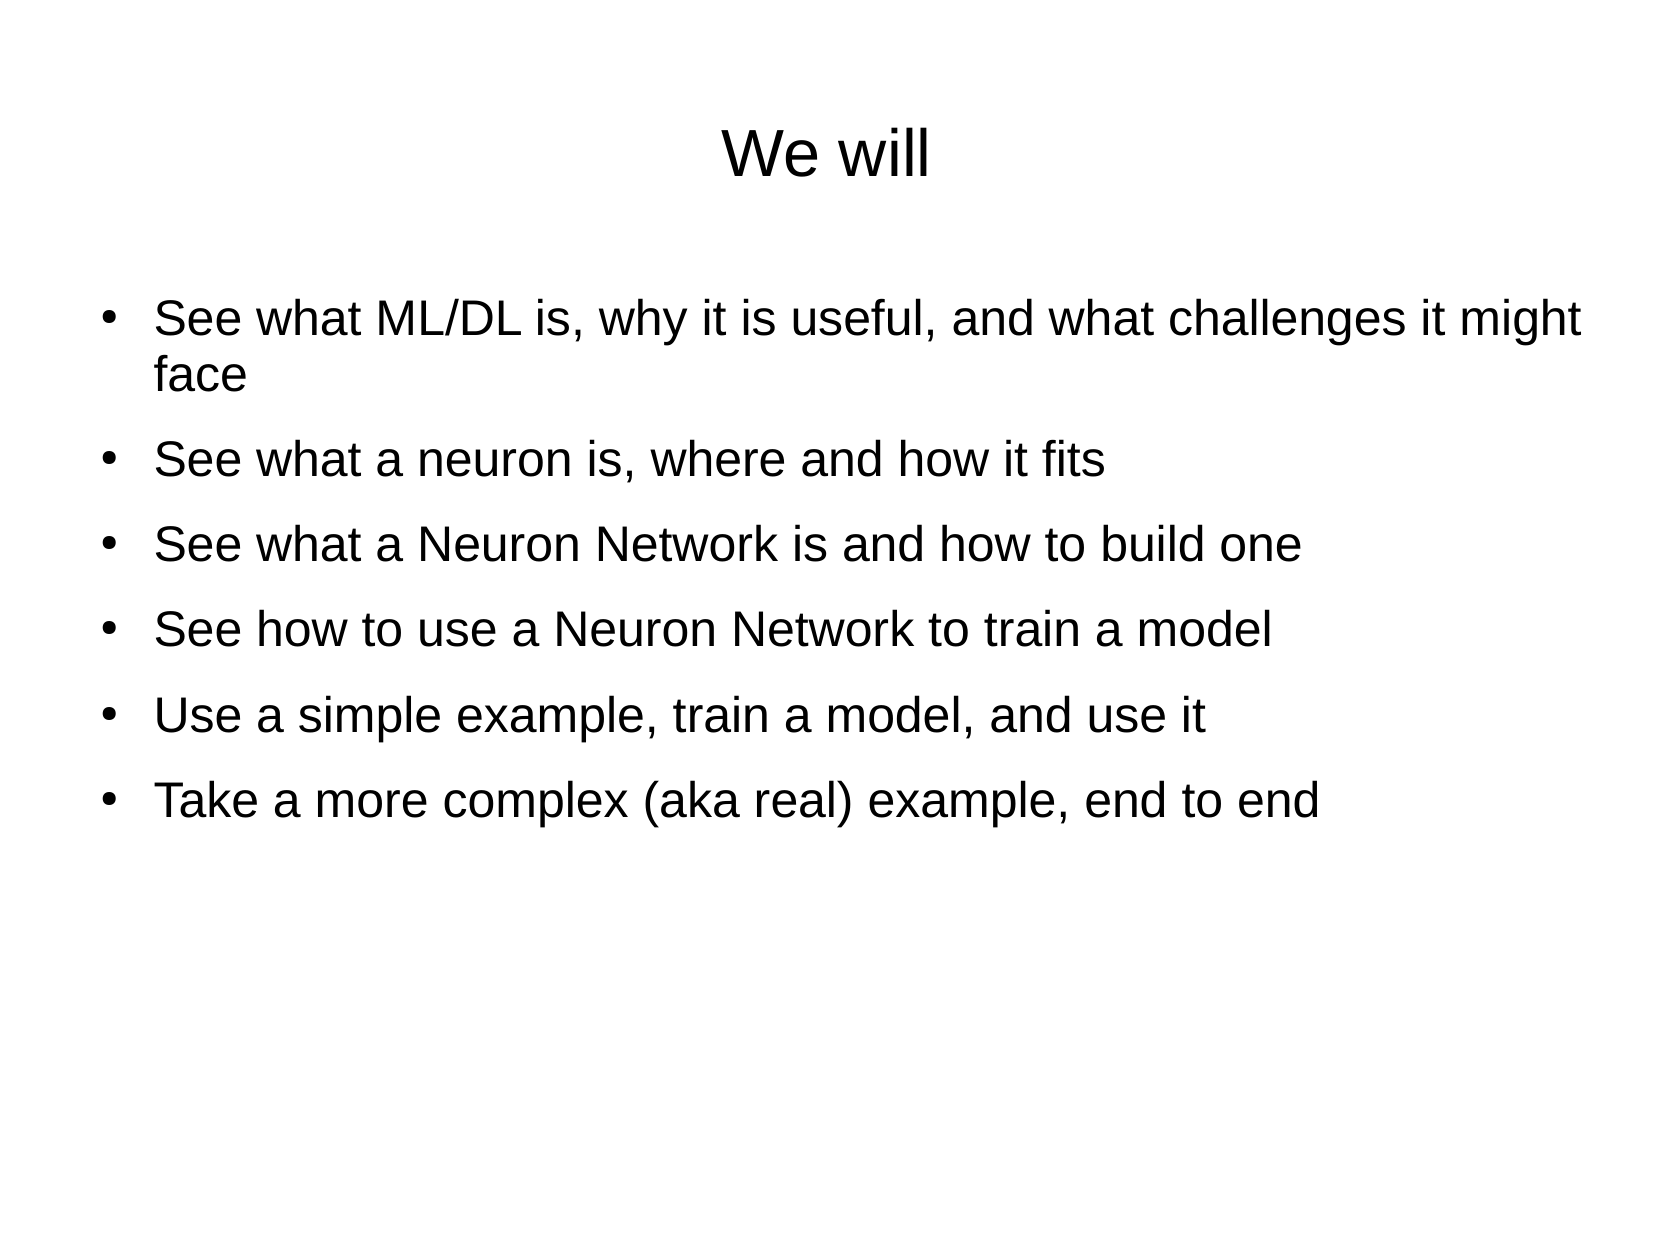

# We will
See what ML/DL is, why it is useful, and what challenges it might face
See what a neuron is, where and how it fits
See what a Neuron Network is and how to build one
See how to use a Neuron Network to train a model
Use a simple example, train a model, and use it
Take a more complex (aka real) example, end to end